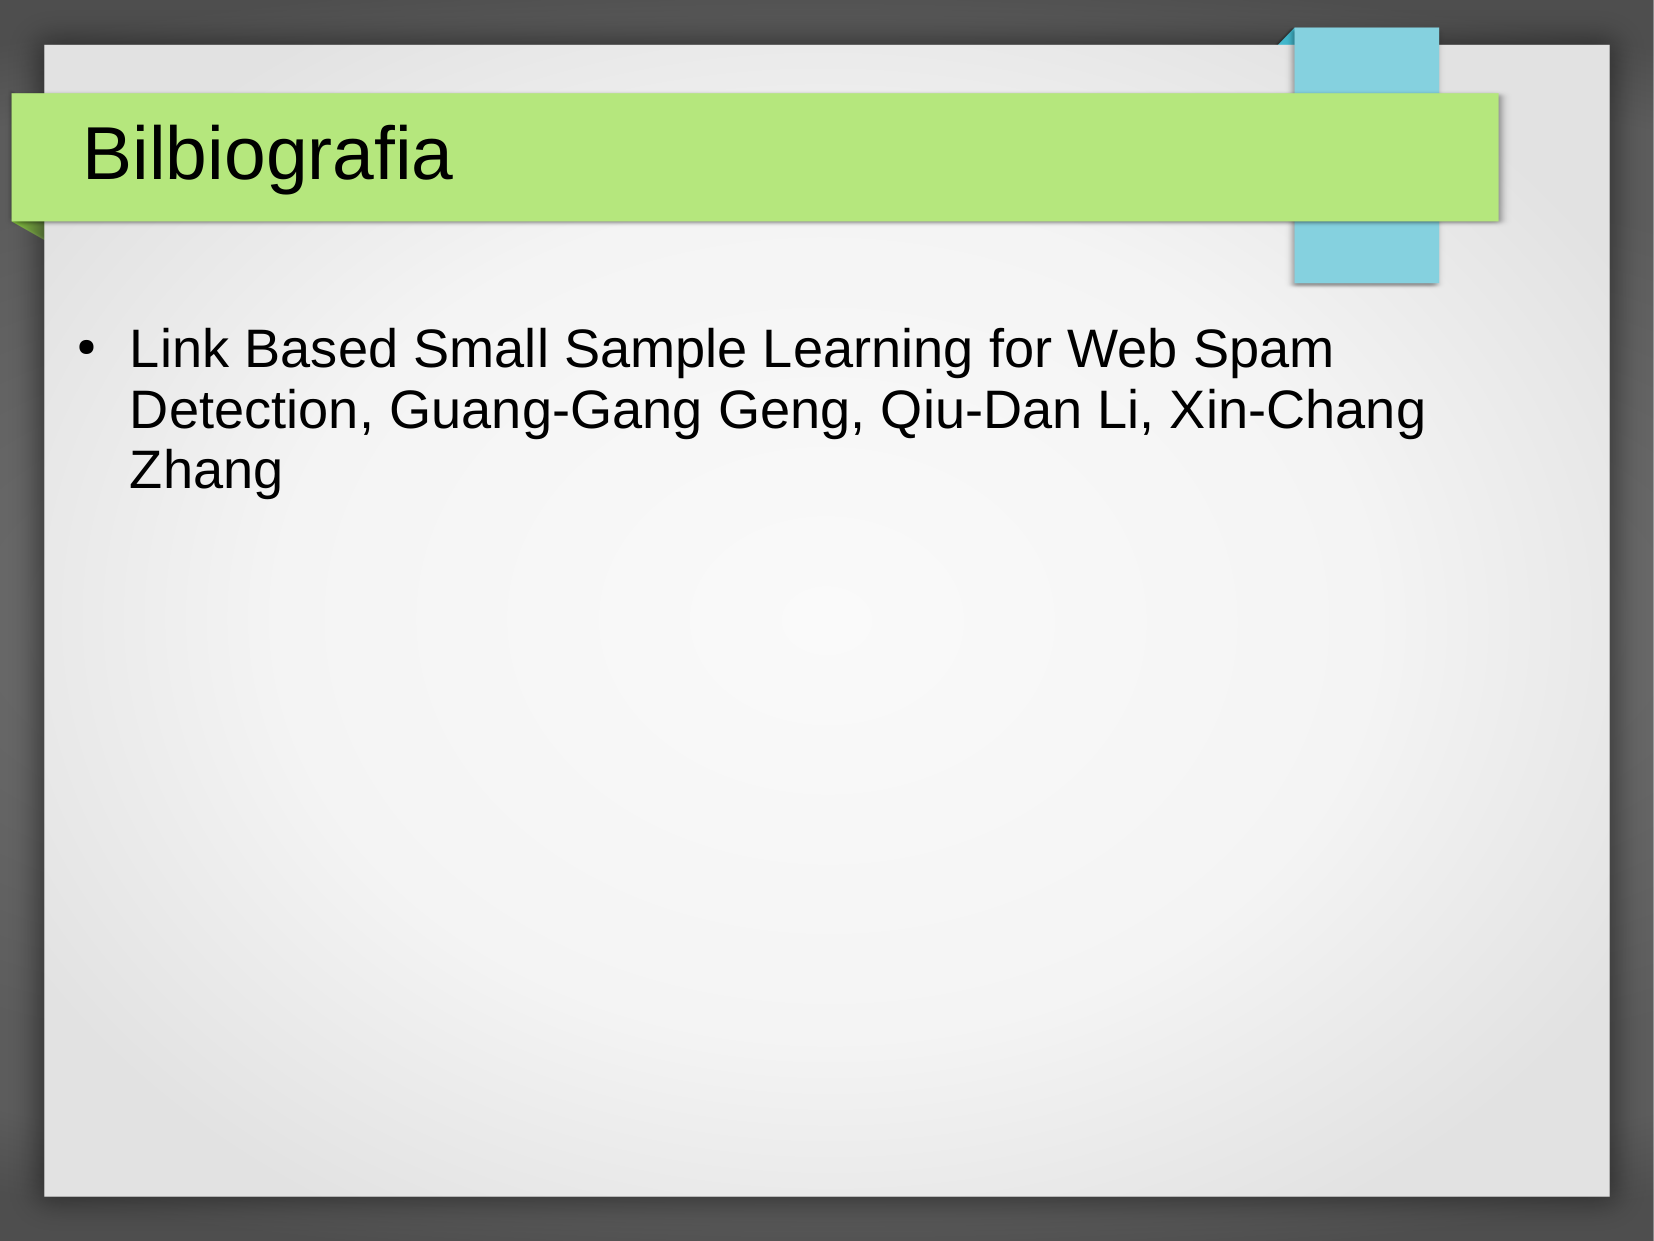

# Bilbiografia
Link Based Small Sample Learning for Web Spam Detection, Guang-Gang Geng, Qiu-Dan Li, Xin-Chang Zhang